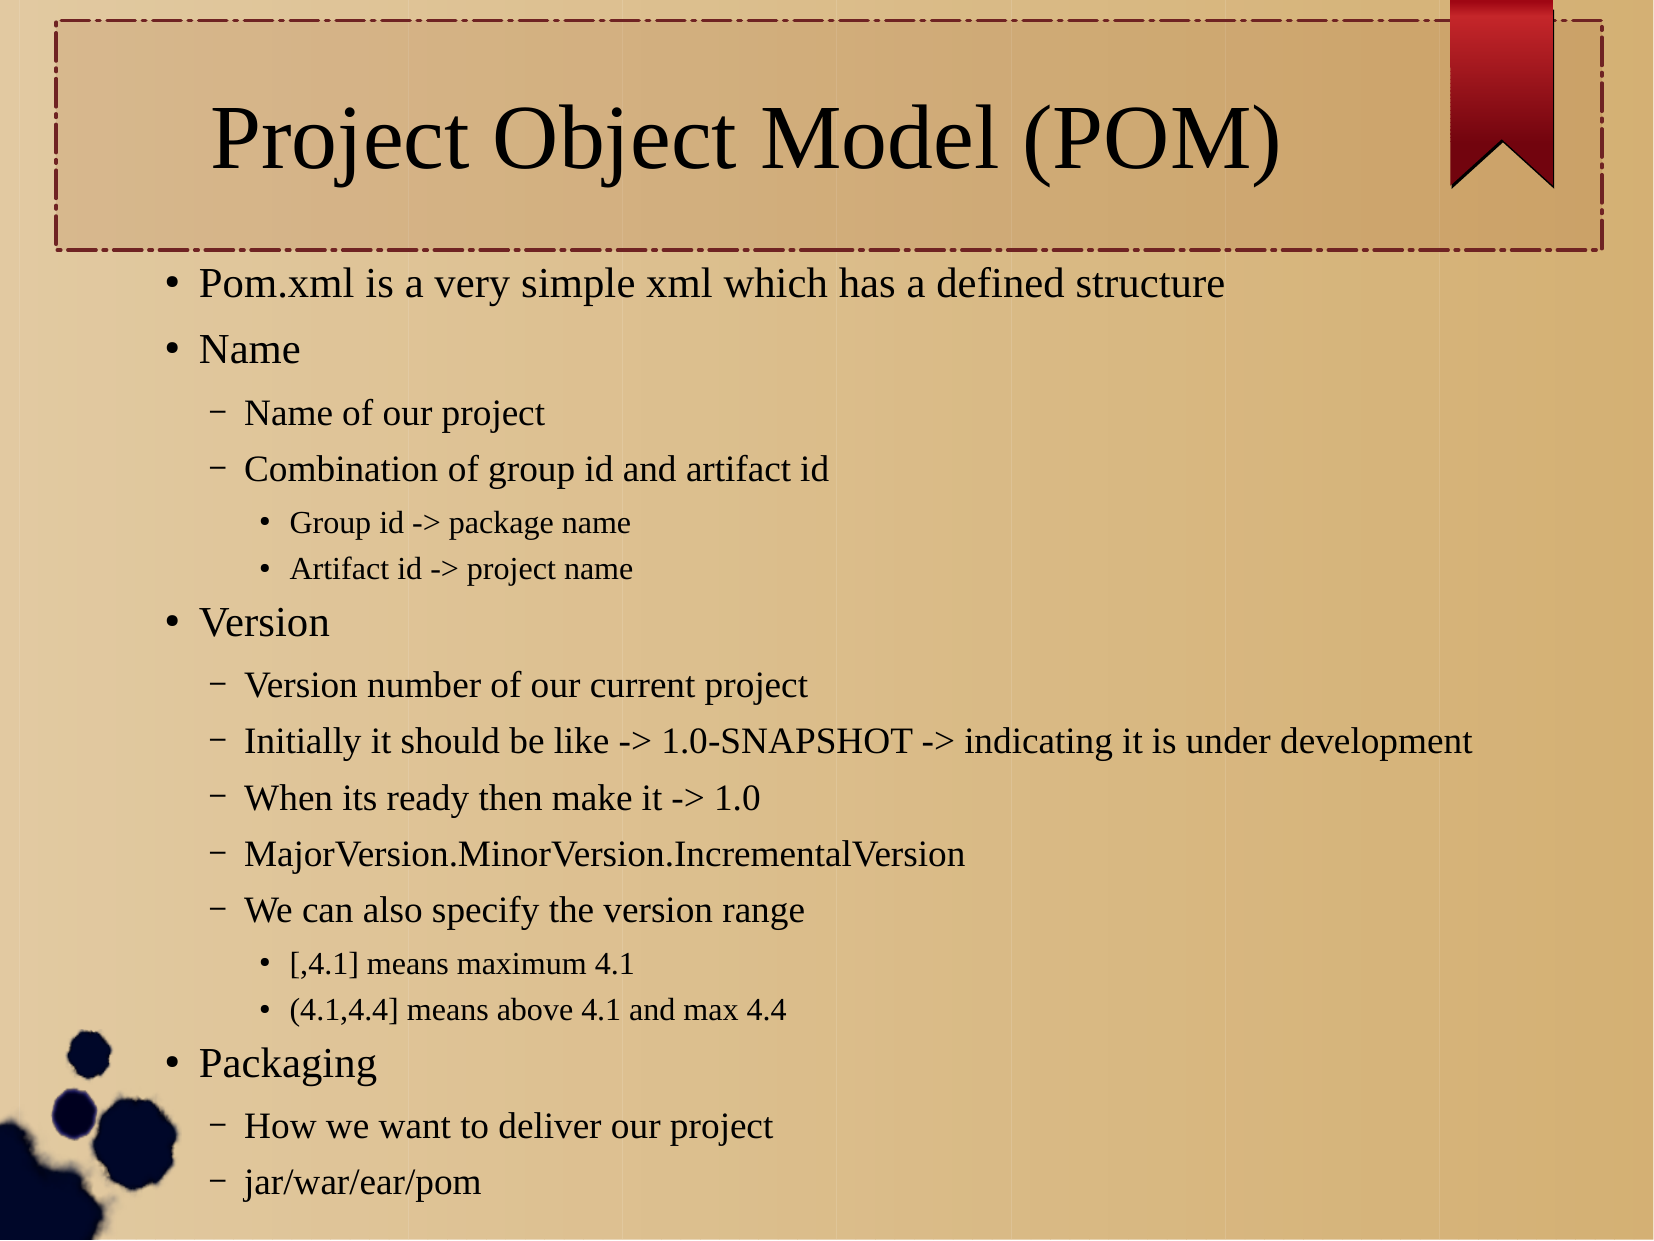

# Project Object Model (POM)
Pom.xml is a very simple xml which has a defined structure
Name
Name of our project
Combination of group id and artifact id
Group id -> package name
Artifact id -> project name
Version
Version number of our current project
Initially it should be like -> 1.0-SNAPSHOT -> indicating it is under development
When its ready then make it -> 1.0
MajorVersion.MinorVersion.IncrementalVersion
We can also specify the version range
[,4.1] means maximum 4.1
(4.1,4.4] means above 4.1 and max 4.4
Packaging
How we want to deliver our project
jar/war/ear/pom